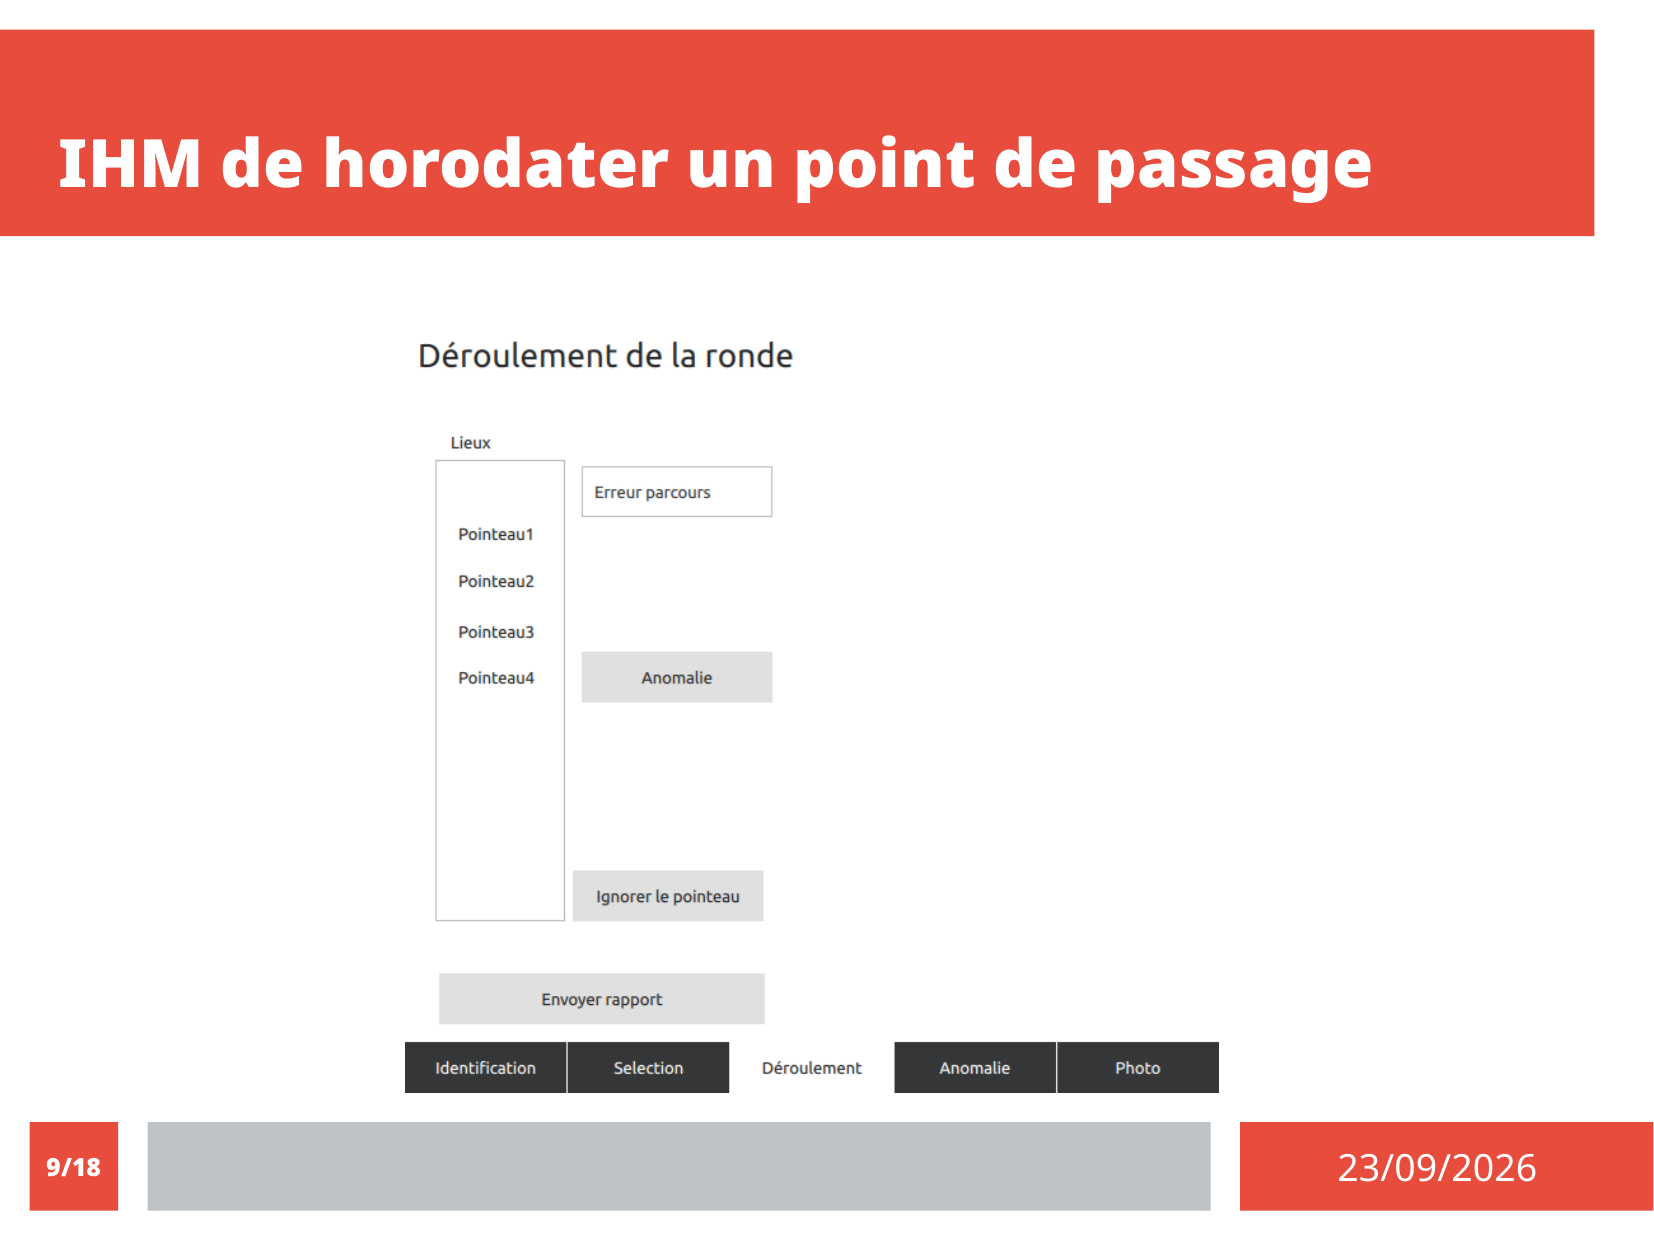

# IHM de horodater un point de passage
9